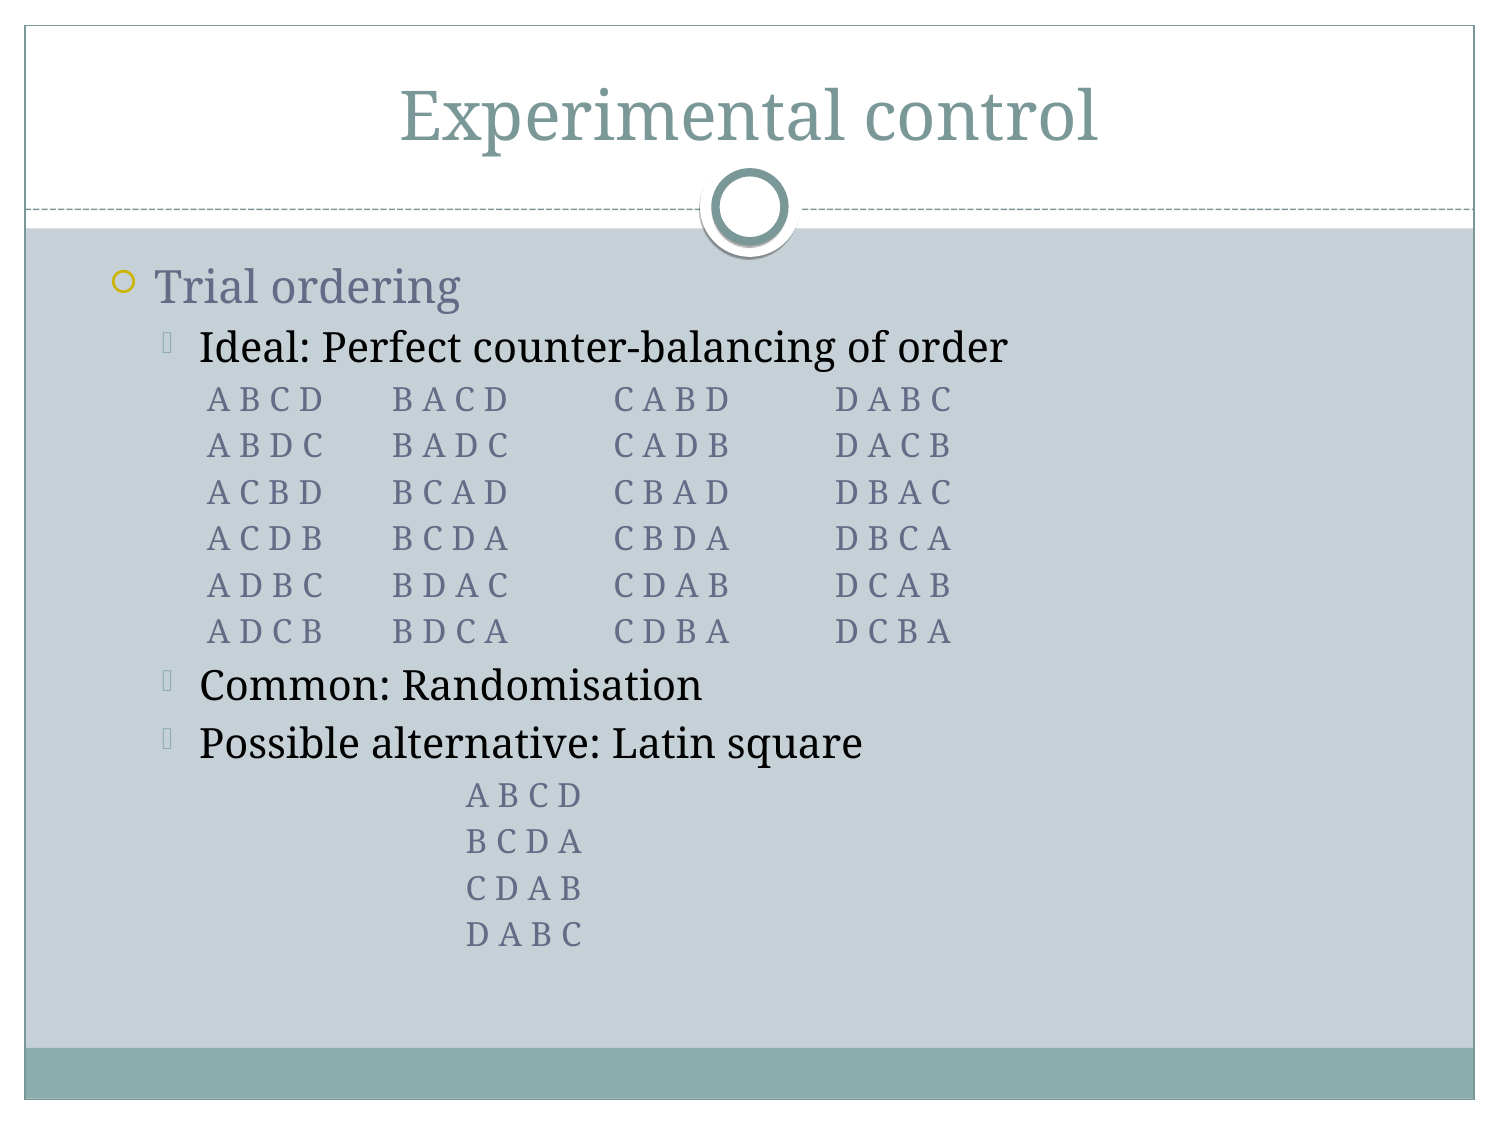

# Experimental control
Trial ordering
Ideal: Perfect counter-balancing of order
A B C D	B A C D		C A B D		D A B C
A B D C	B A D C		C A D B		D A C B
A C B D	B C A D		C B A D		D B A C
A C D B	B C D A		C B D A		D B C A
A D B C	B D A C		C D A B		D C A B
A D C B	B D C A		C D B A		D C B A
Common: Randomisation
Possible alternative: Latin square
				A B C D
				B C D A
				C D A B
				D A B C